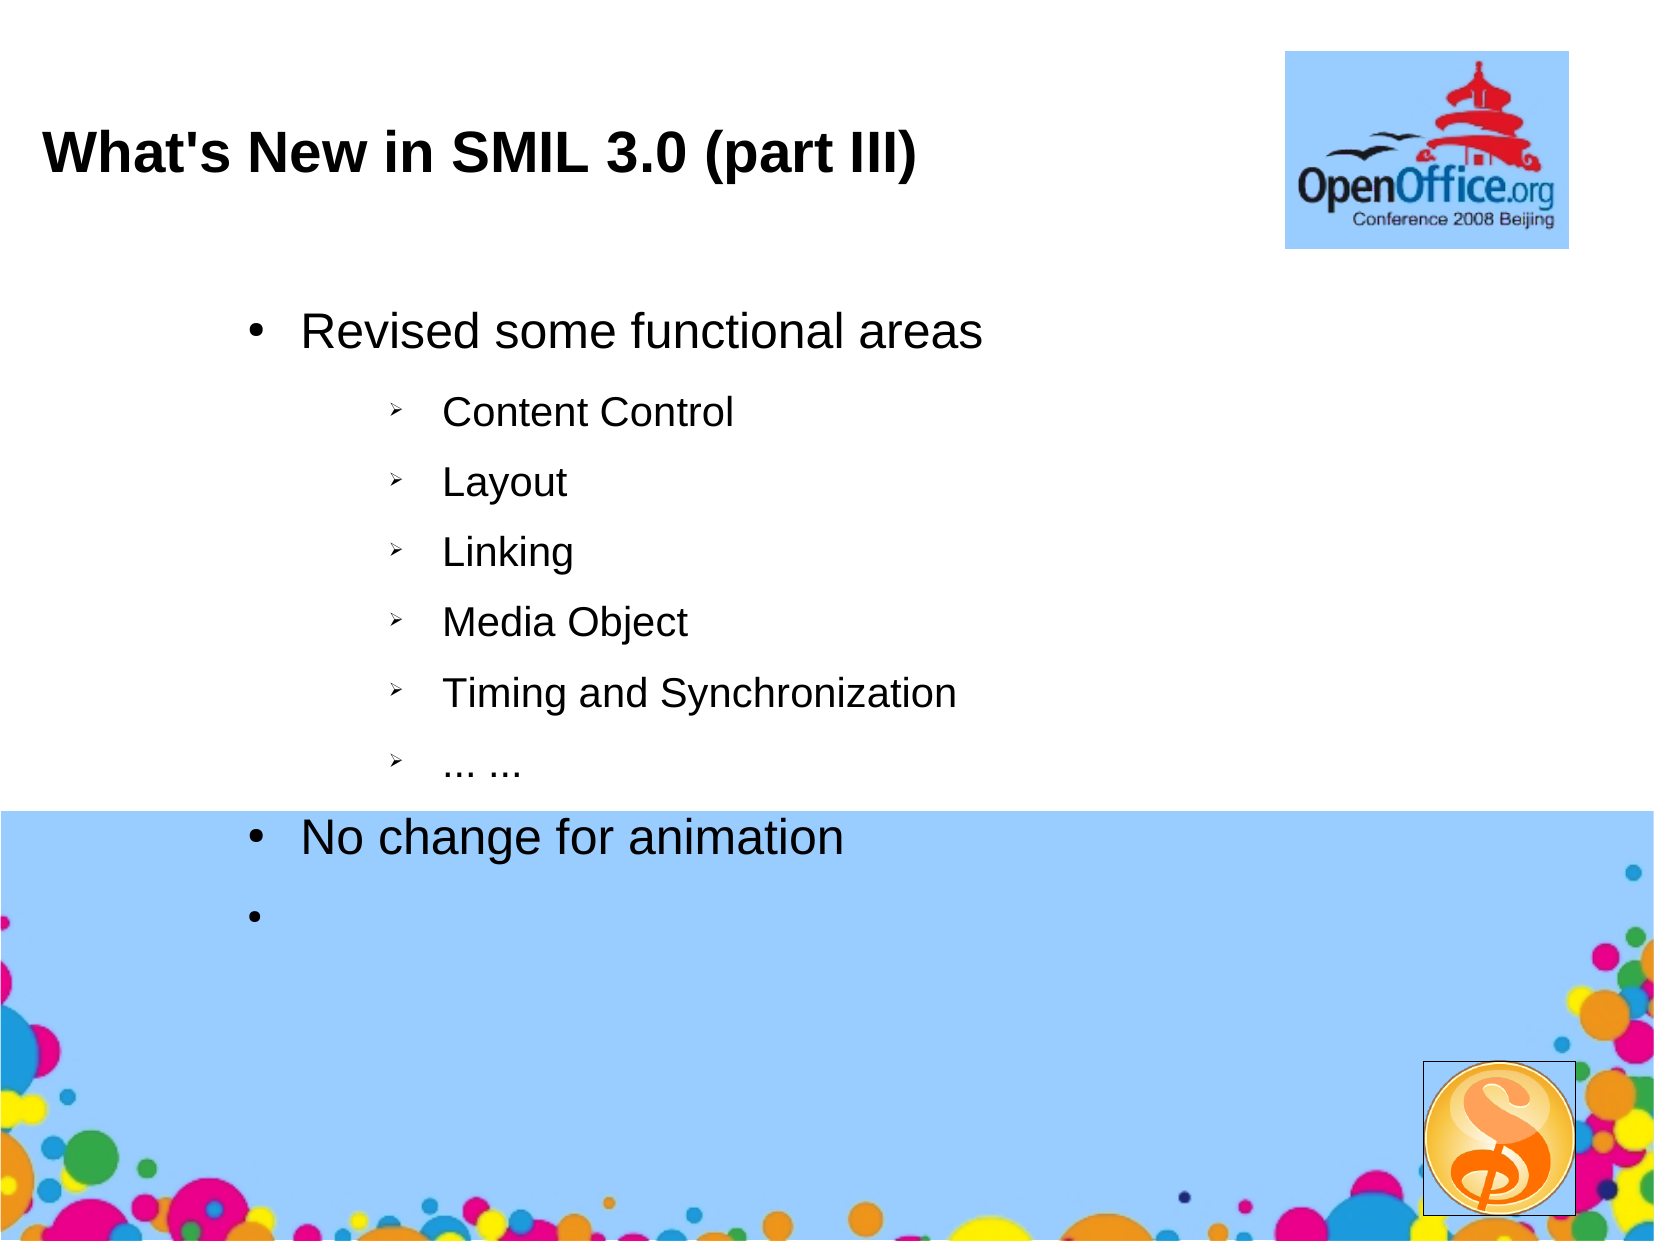

# What's New in SMIL 3.0 (part III)
Revised some functional areas
Content Control
Layout
Linking
Media Object
Timing and Synchronization
... ...
No change for animation